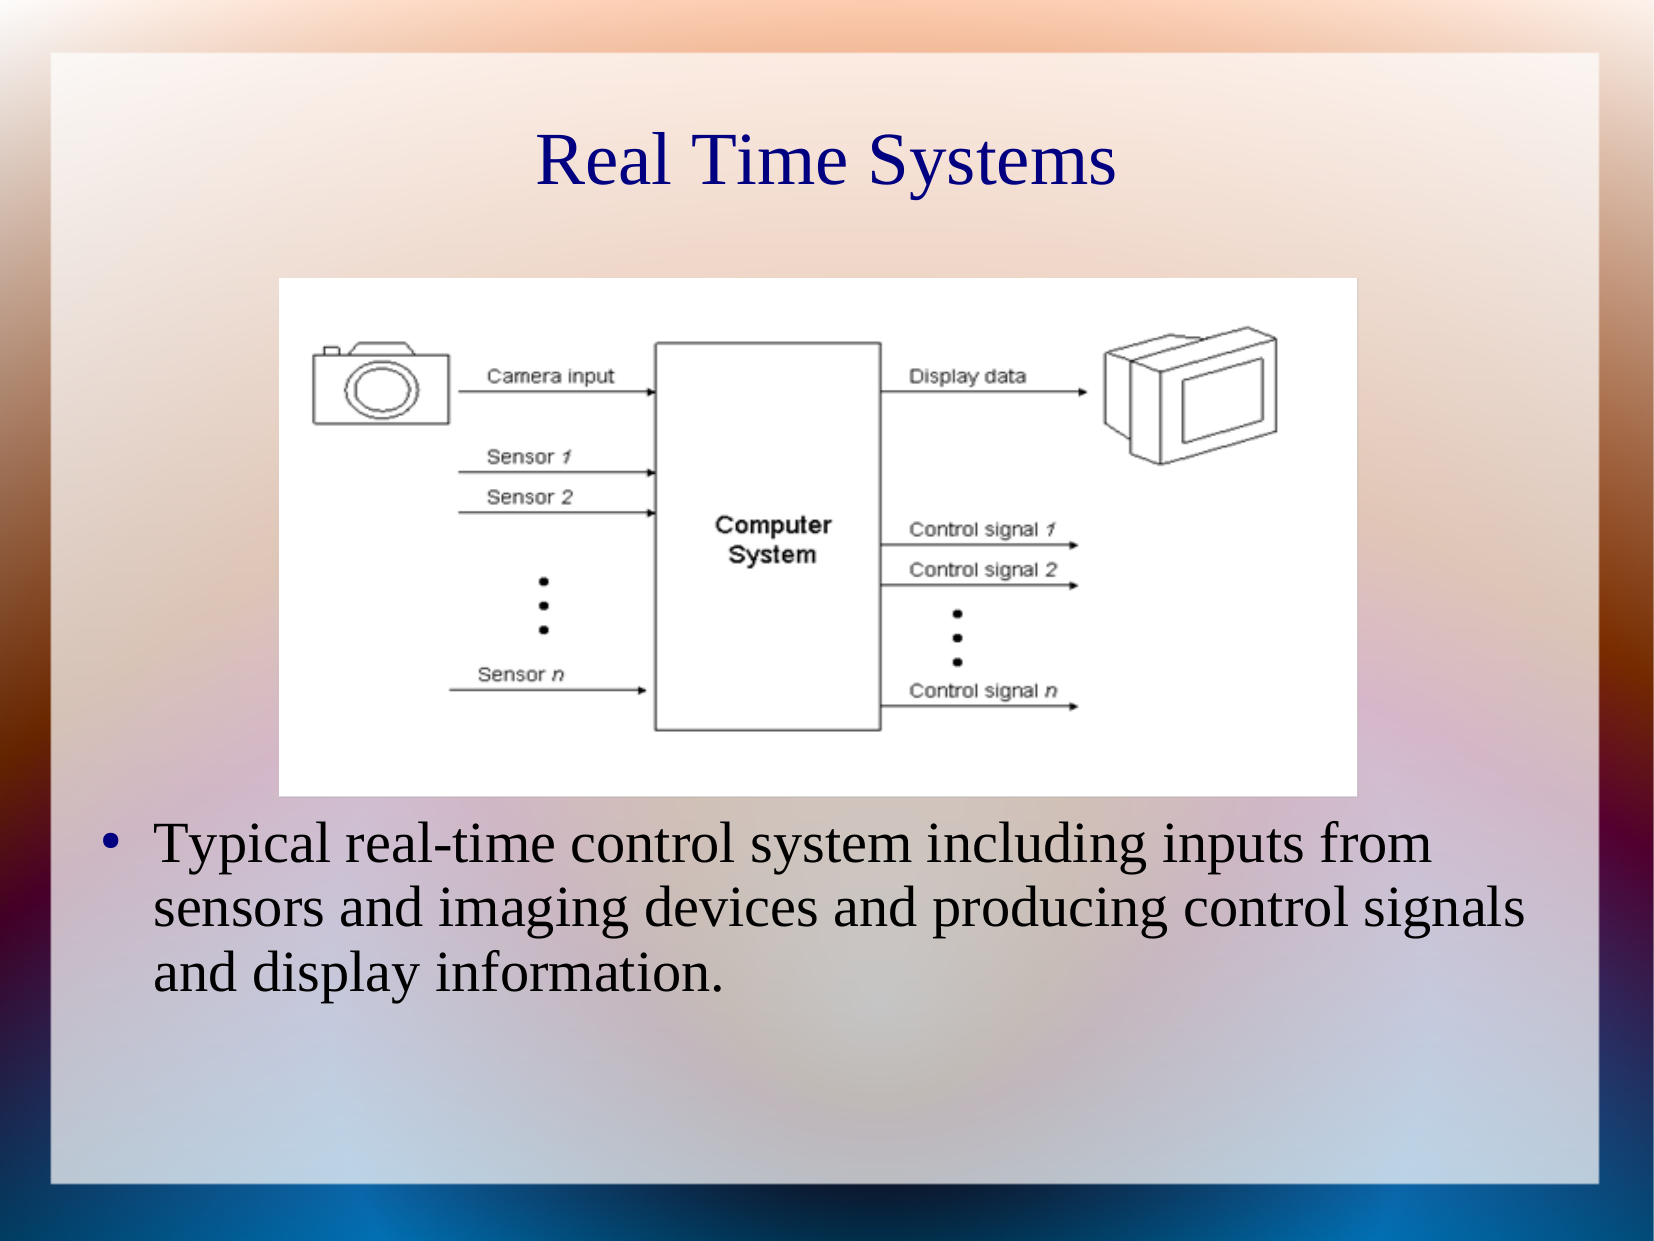

# Real Time Systems
Typical real-time control system including inputs from sensors and imaging devices and producing control signals and display information.